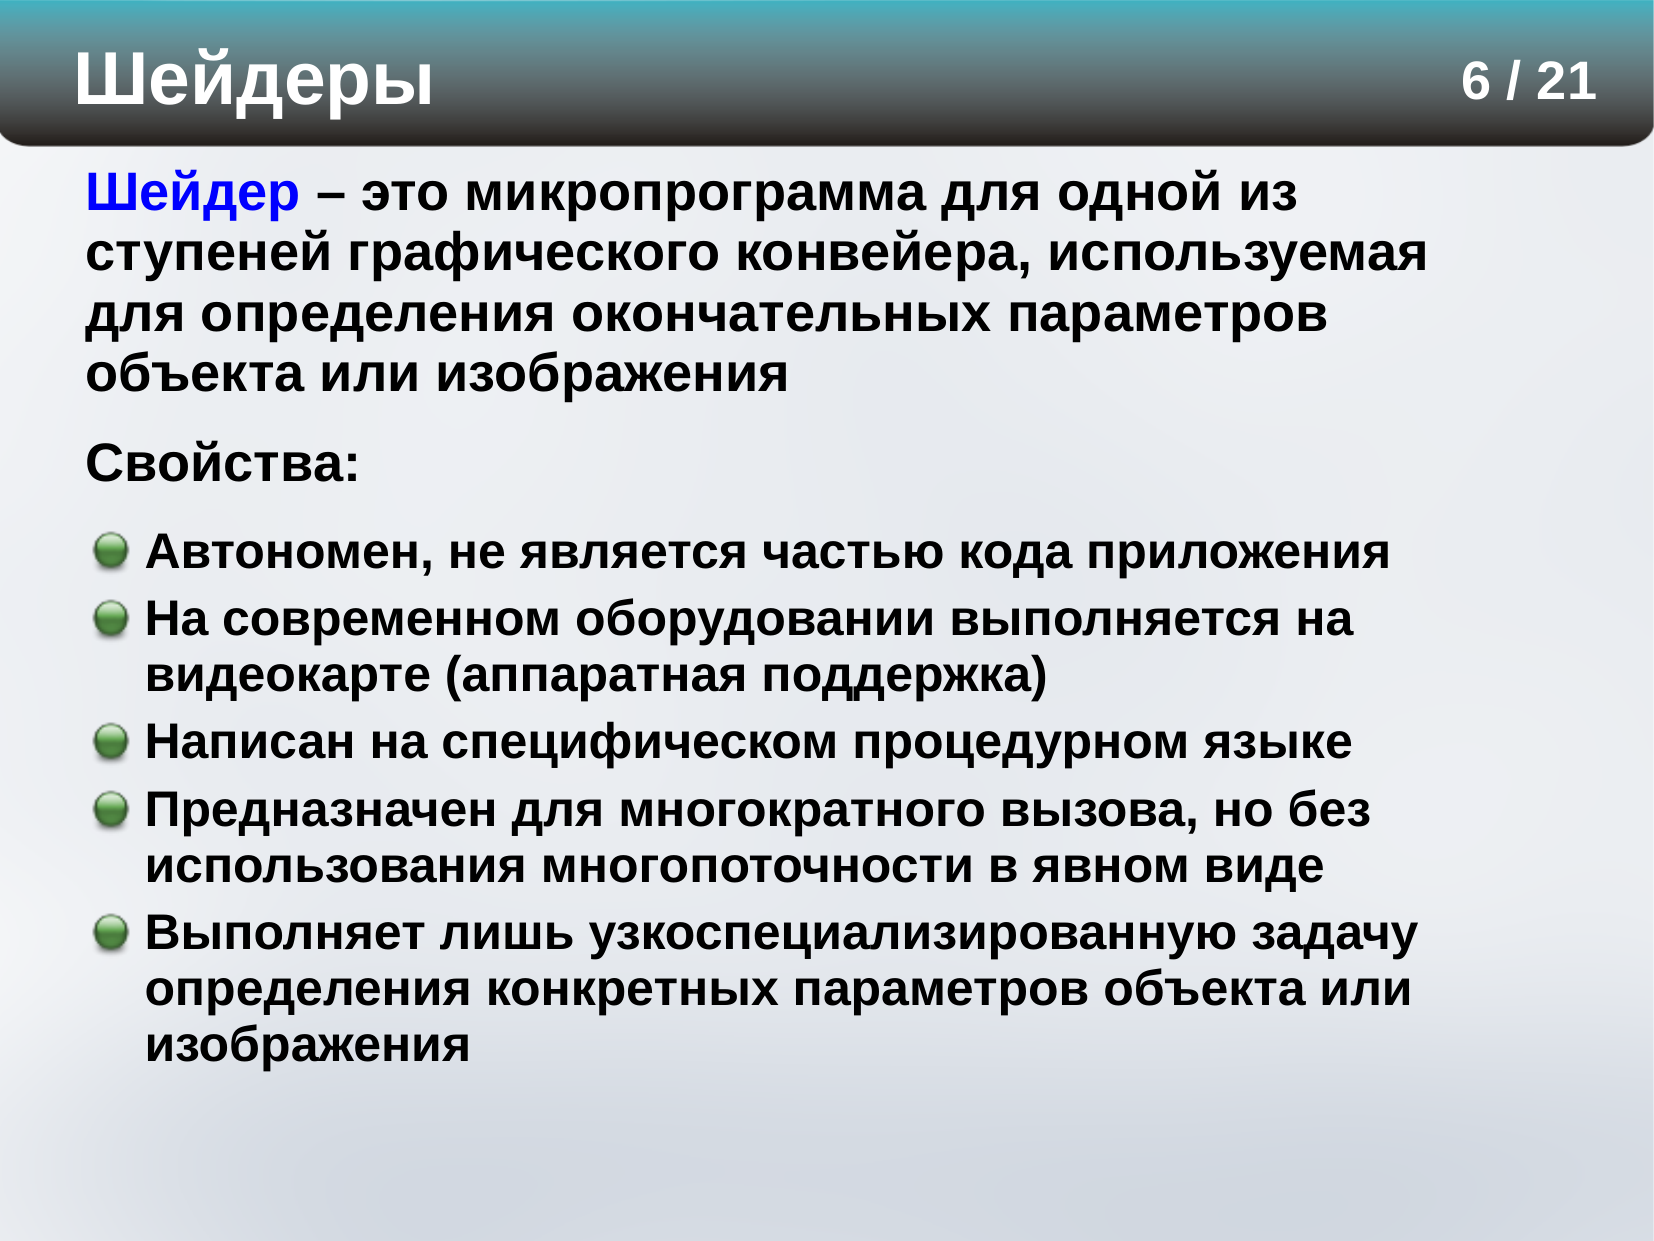

Шейдеры
Шейдер – это микропрограмма для одной из ступеней графического конвейера, используемая для определения окончательных параметров объекта или изображения
Свойства:
Автономен, не является частью кода приложения
На современном оборудовании выполняется на видеокарте (аппаратная поддержка)
Написан на специфическом процедурном языке
Предназначен для многократного вызова, но без использования многопоточности в явном виде
Выполняет лишь узкоспециализированную задачу определения конкретных параметров объекта или изображения